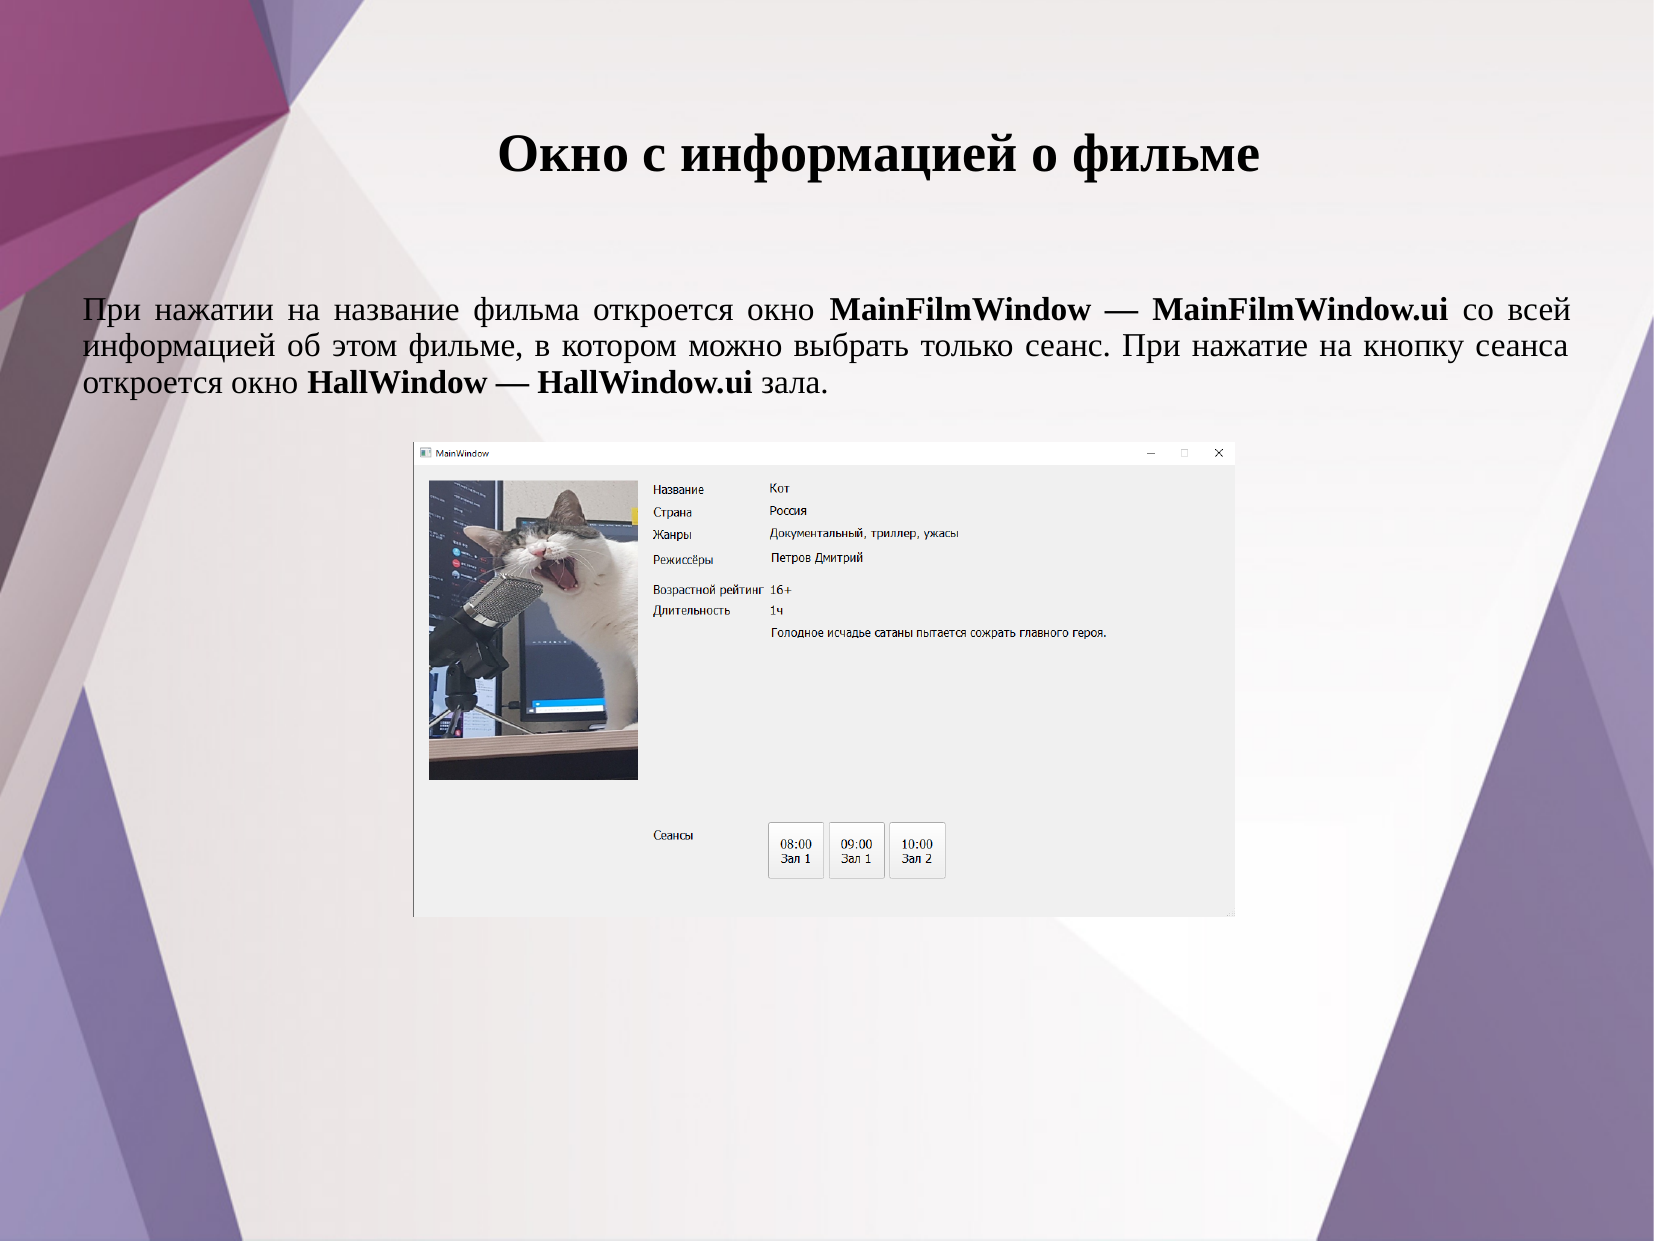

# Окно с информацией о фильме
При нажатии на название фильма откроется окно MainFilmWindow — MainFilmWindow.ui со всей информацией об этом фильме, в котором можно выбрать только сеанс. При нажатие на кнопку сеанса откроется окно HallWindow — HallWindow.ui зала.